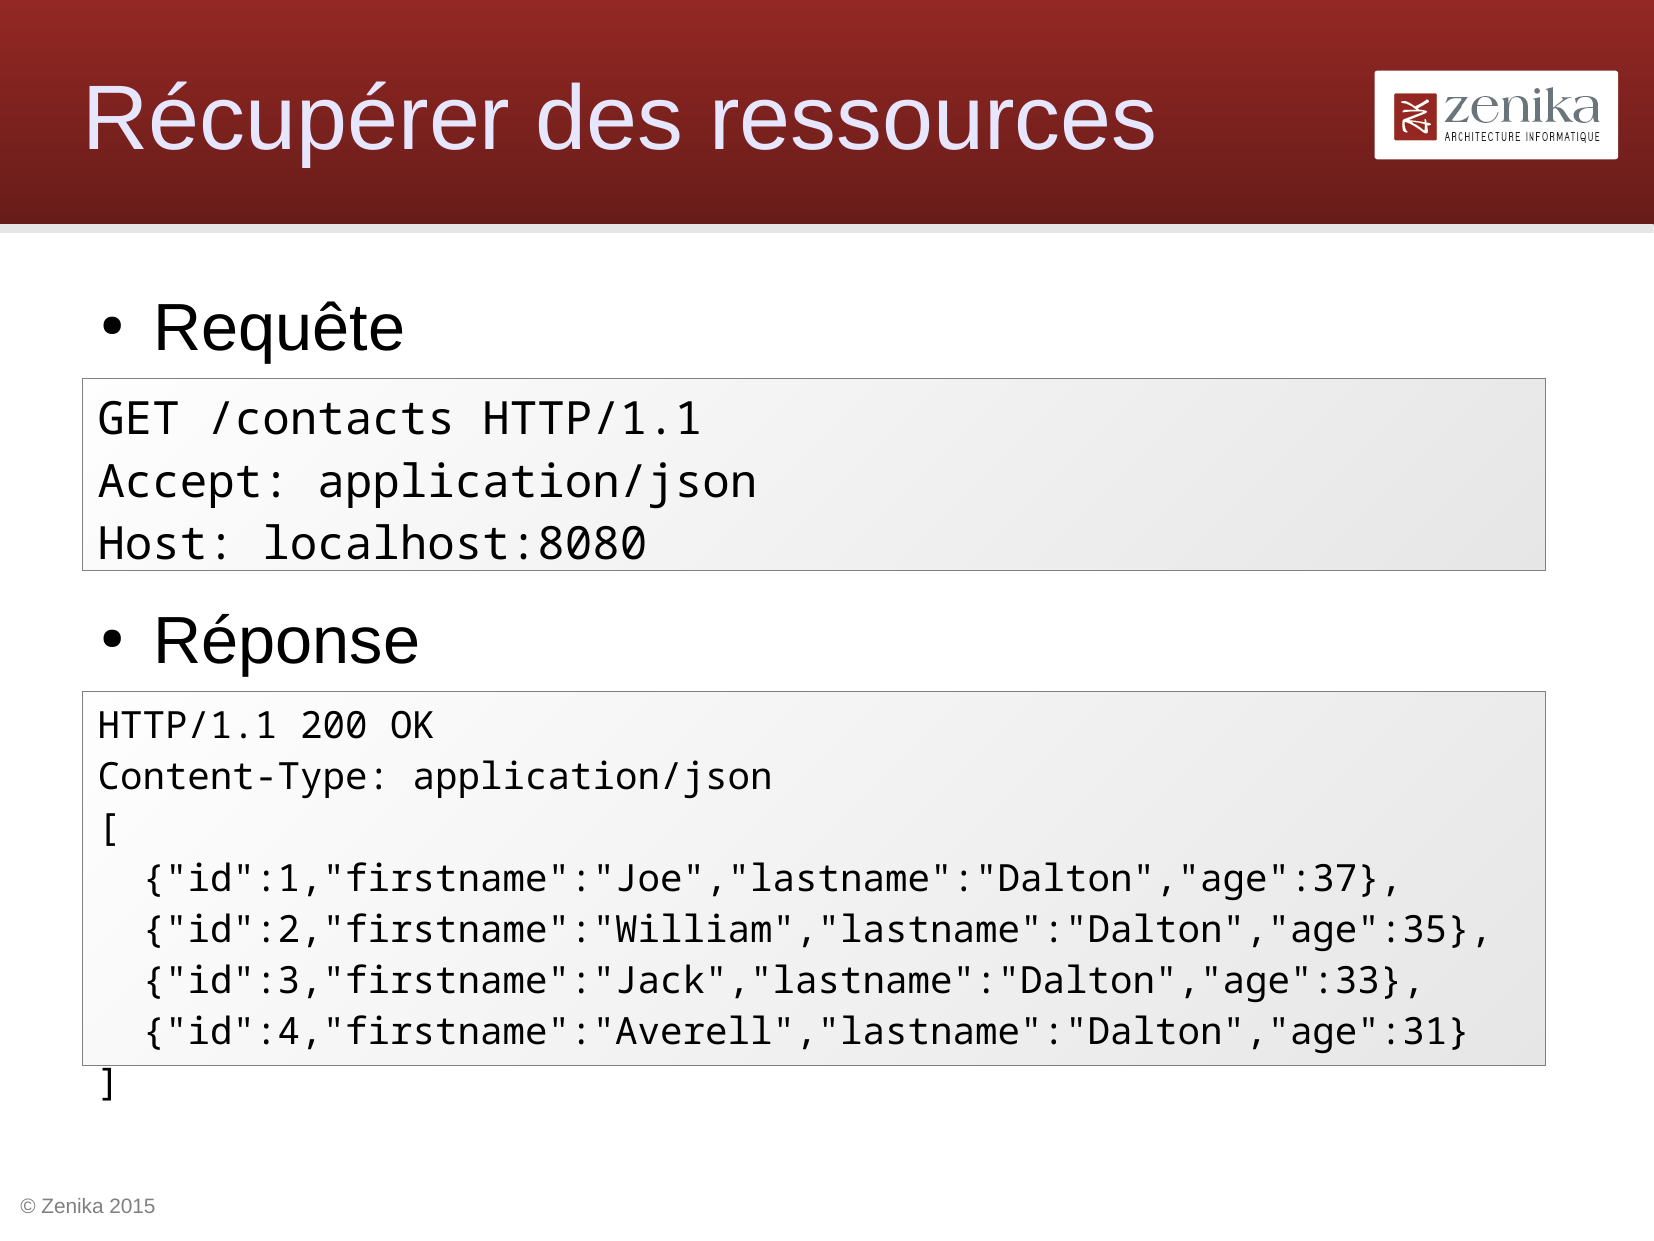

# Récupérer des ressources
Requête
Réponse
GET /contacts HTTP/1.1
Accept: application/json
Host: localhost:8080
HTTP/1.1 200 OK
Content-Type: application/json
[
 {"id":1,"firstname":"Joe","lastname":"Dalton","age":37},
 {"id":2,"firstname":"William","lastname":"Dalton","age":35},
 {"id":3,"firstname":"Jack","lastname":"Dalton","age":33},
 {"id":4,"firstname":"Averell","lastname":"Dalton","age":31}
]